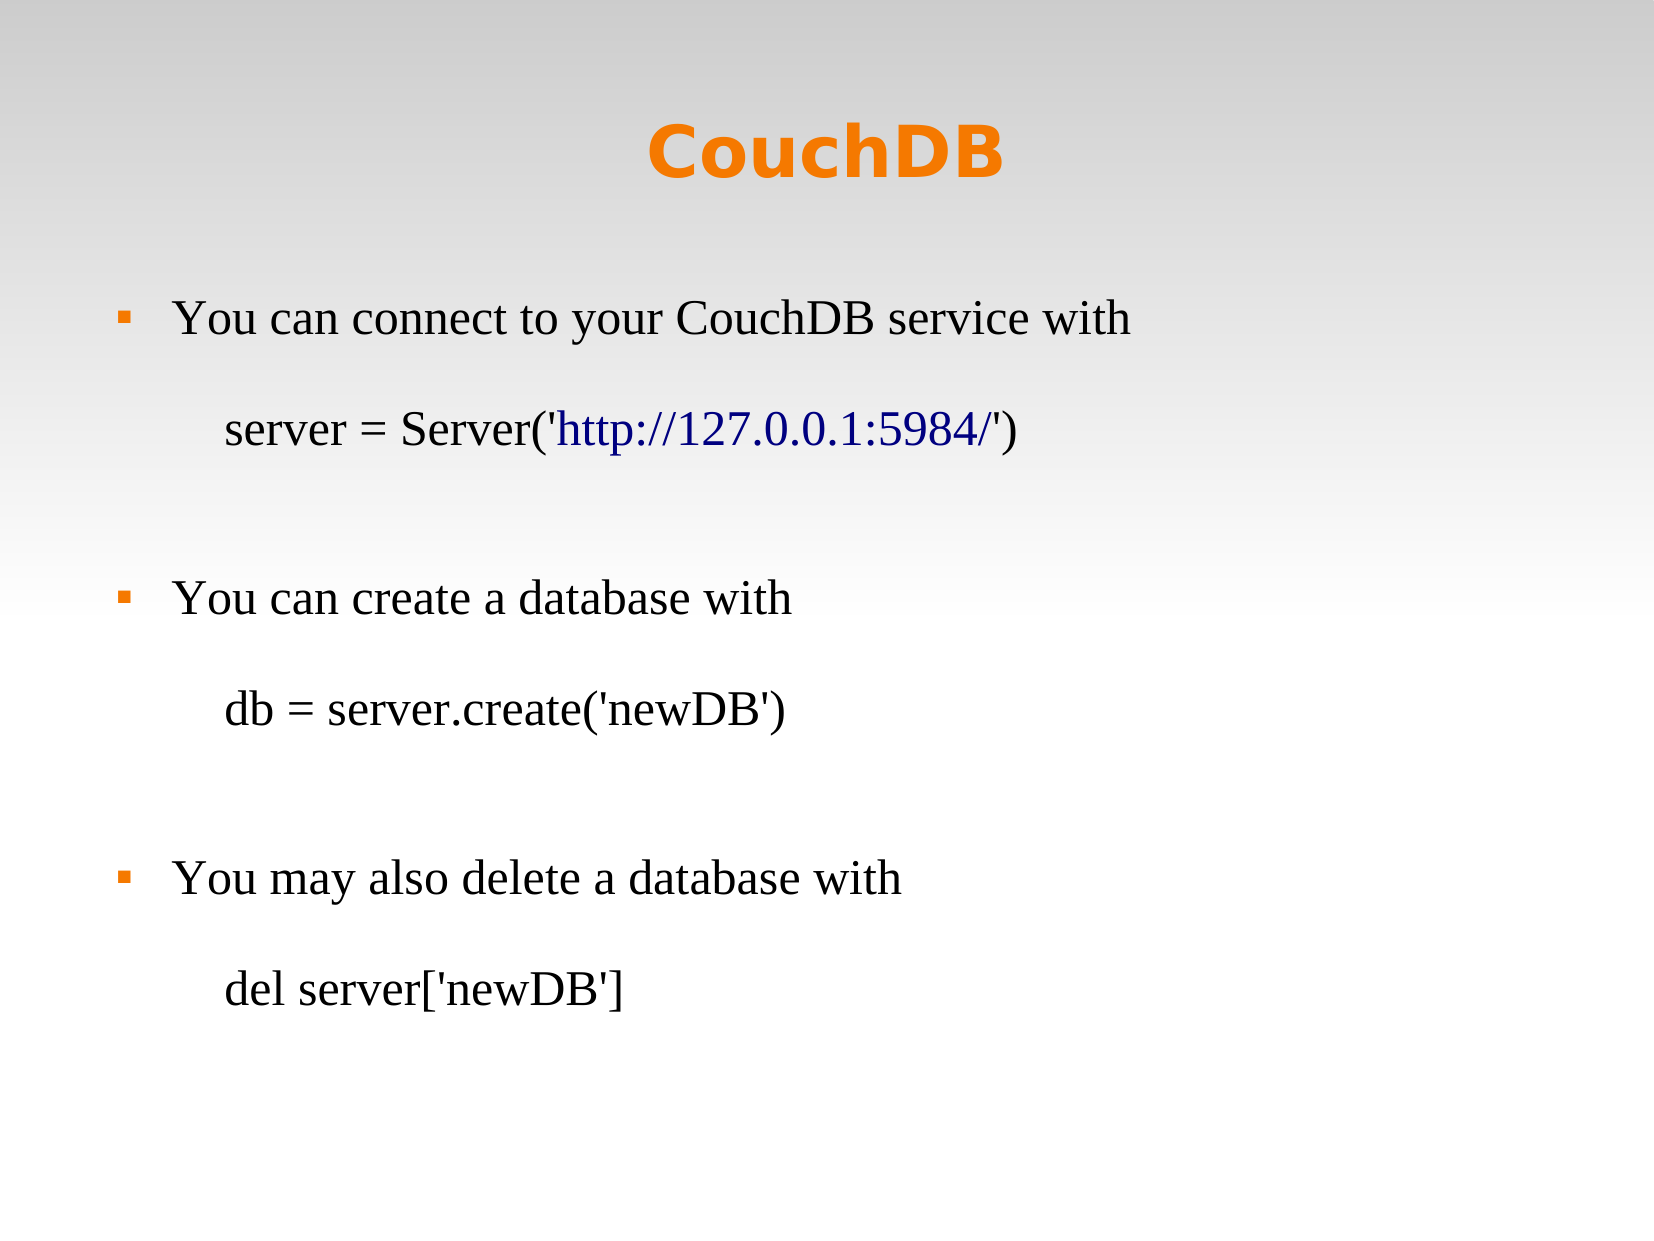

# CouchDB
You can connect to your CouchDB service with
server = Server('http://127.0.0.1:5984/')
You can create a database with
db = server.create('newDB')
You may also delete a database with
del server['newDB']